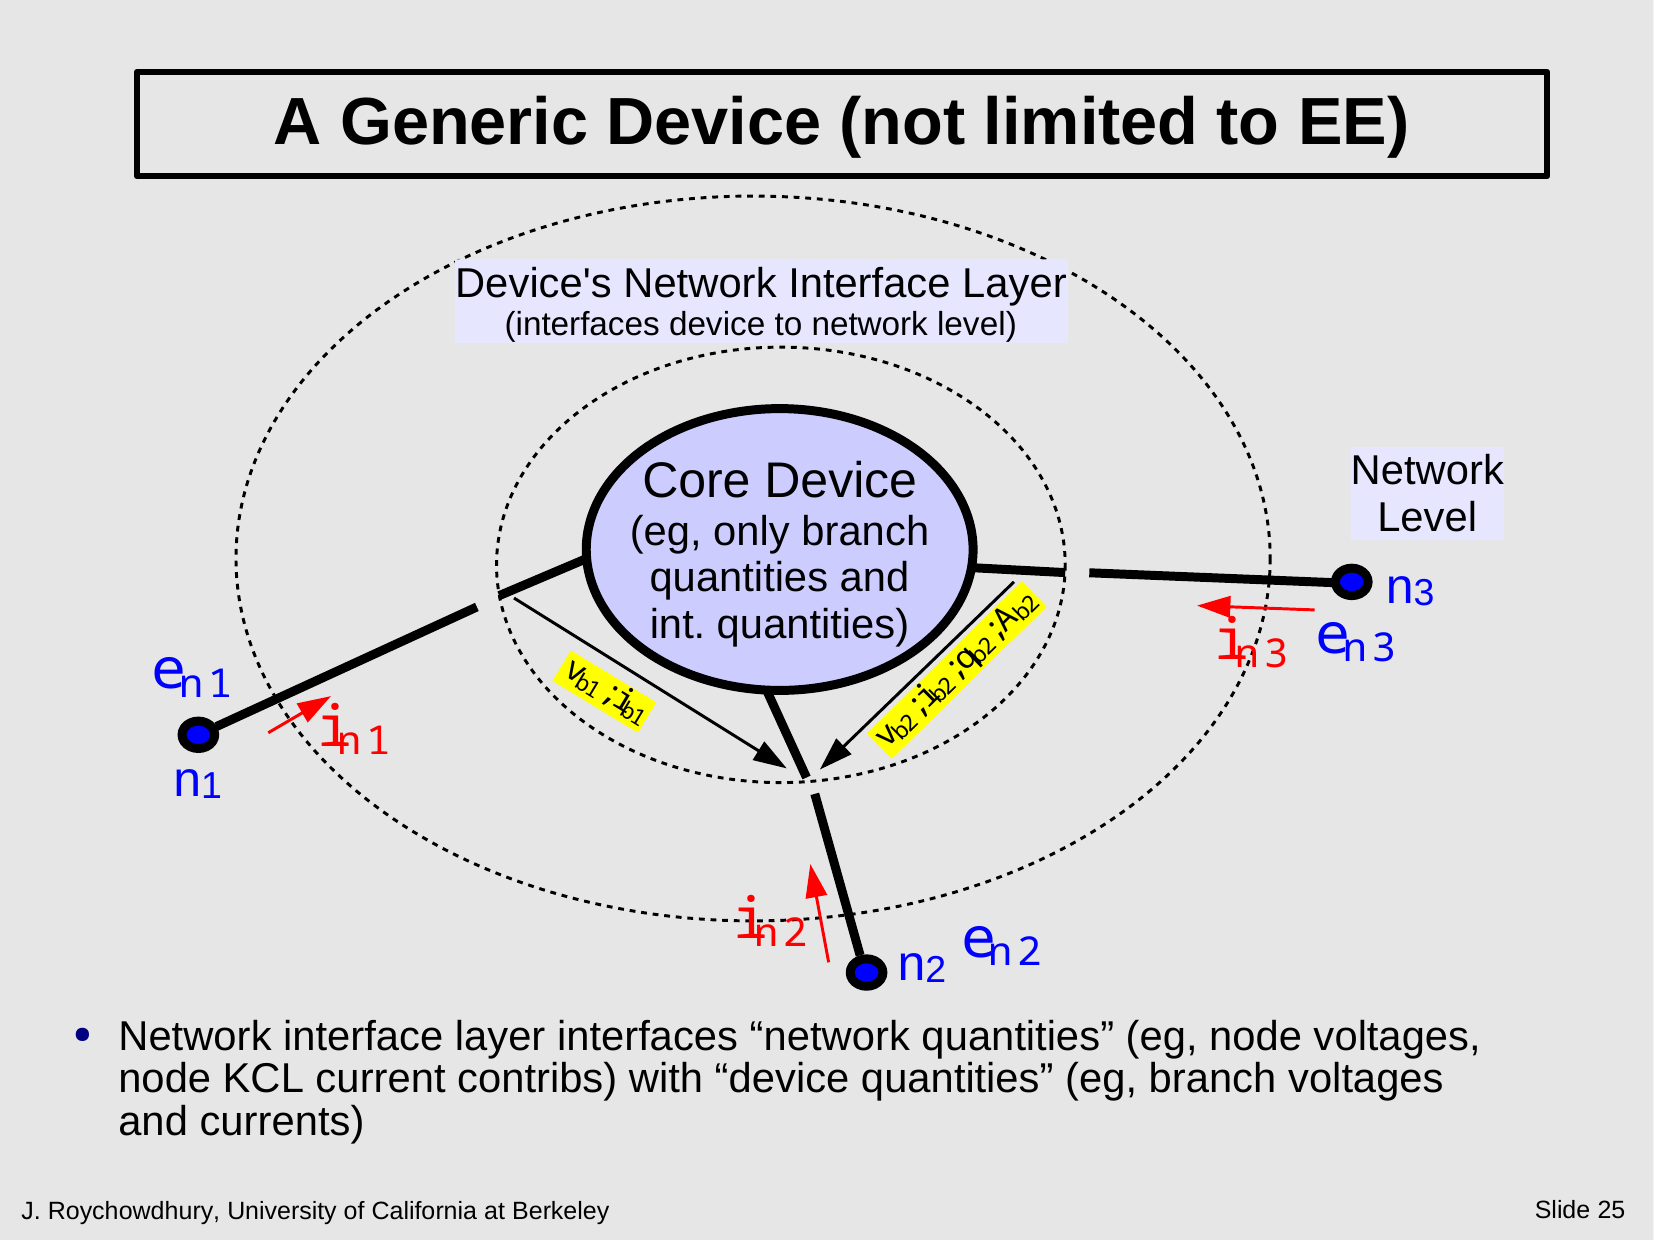

# A Generic Device (not limited to EE)
Device's Network Interface Layer
(interfaces device to network level)
Core Device
(eg, only branch
quantities and
int. quantities)
Network
Level
n3
n1
n2
Network interface layer interfaces “network quantities” (eg, node voltages, node KCL current contribs) with “device quantities” (eg, branch voltages and currents)